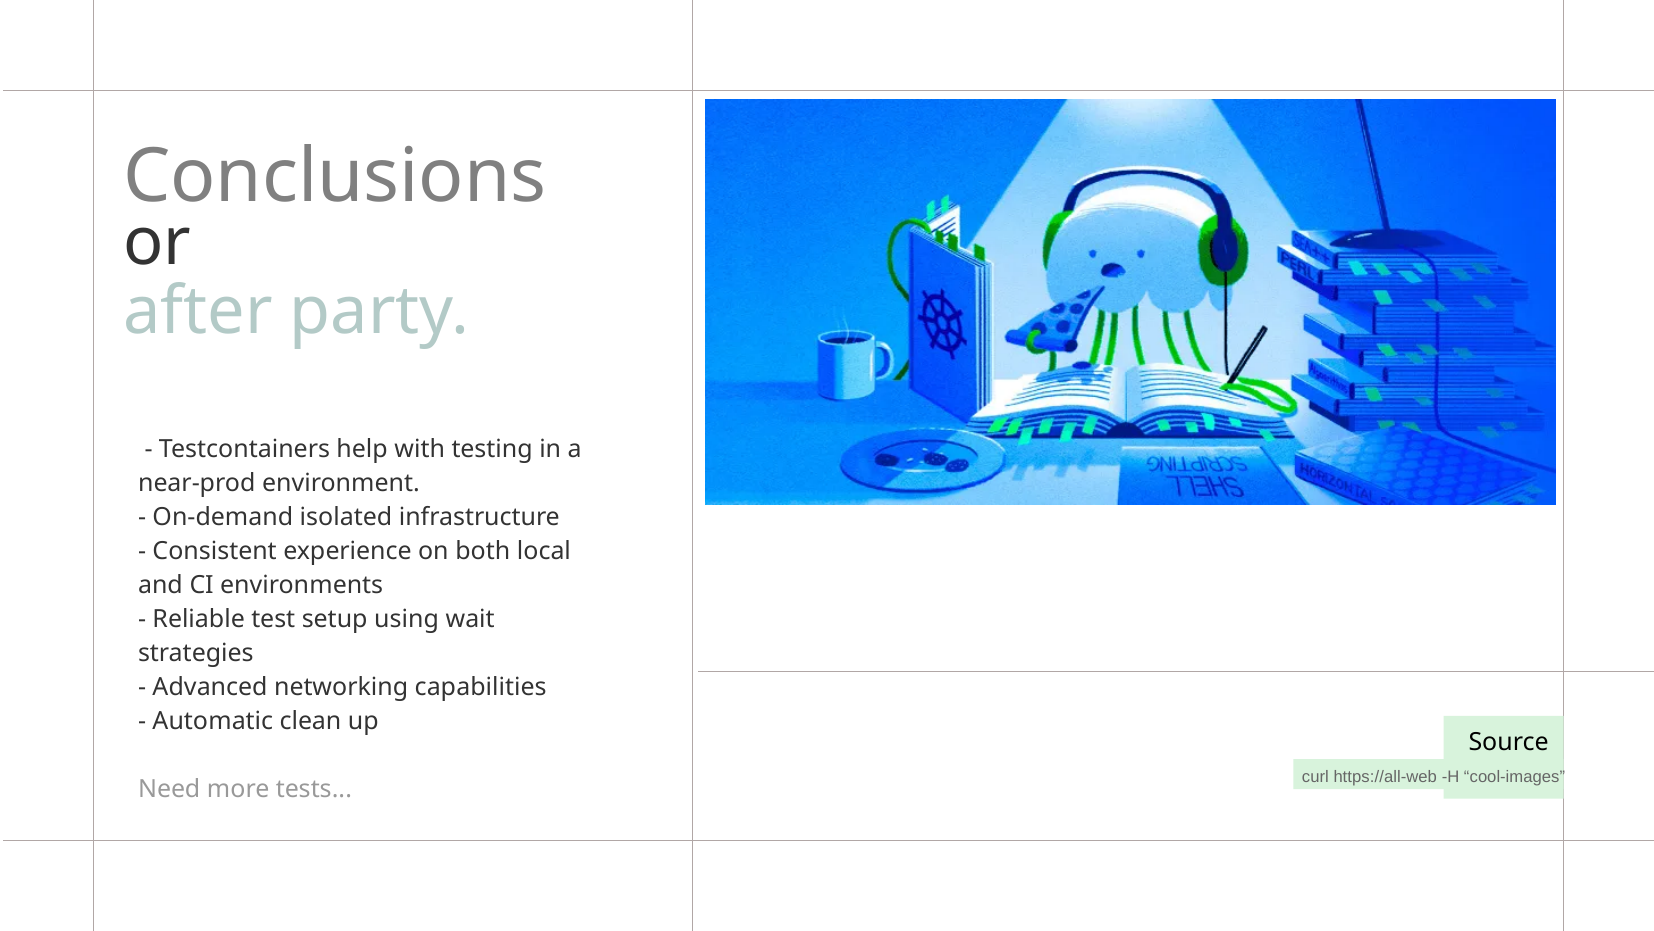

Conclusions
or
after party.
 - Testcontainers help with testing in a near-prod environment.
- On-demand isolated infrastructure
- Consistent experience on both local and CI environments
- Reliable test setup using wait strategies
- Advanced networking capabilities
- Automatic clean up
Need more tests...
curl https://all-web -H “cool-images”